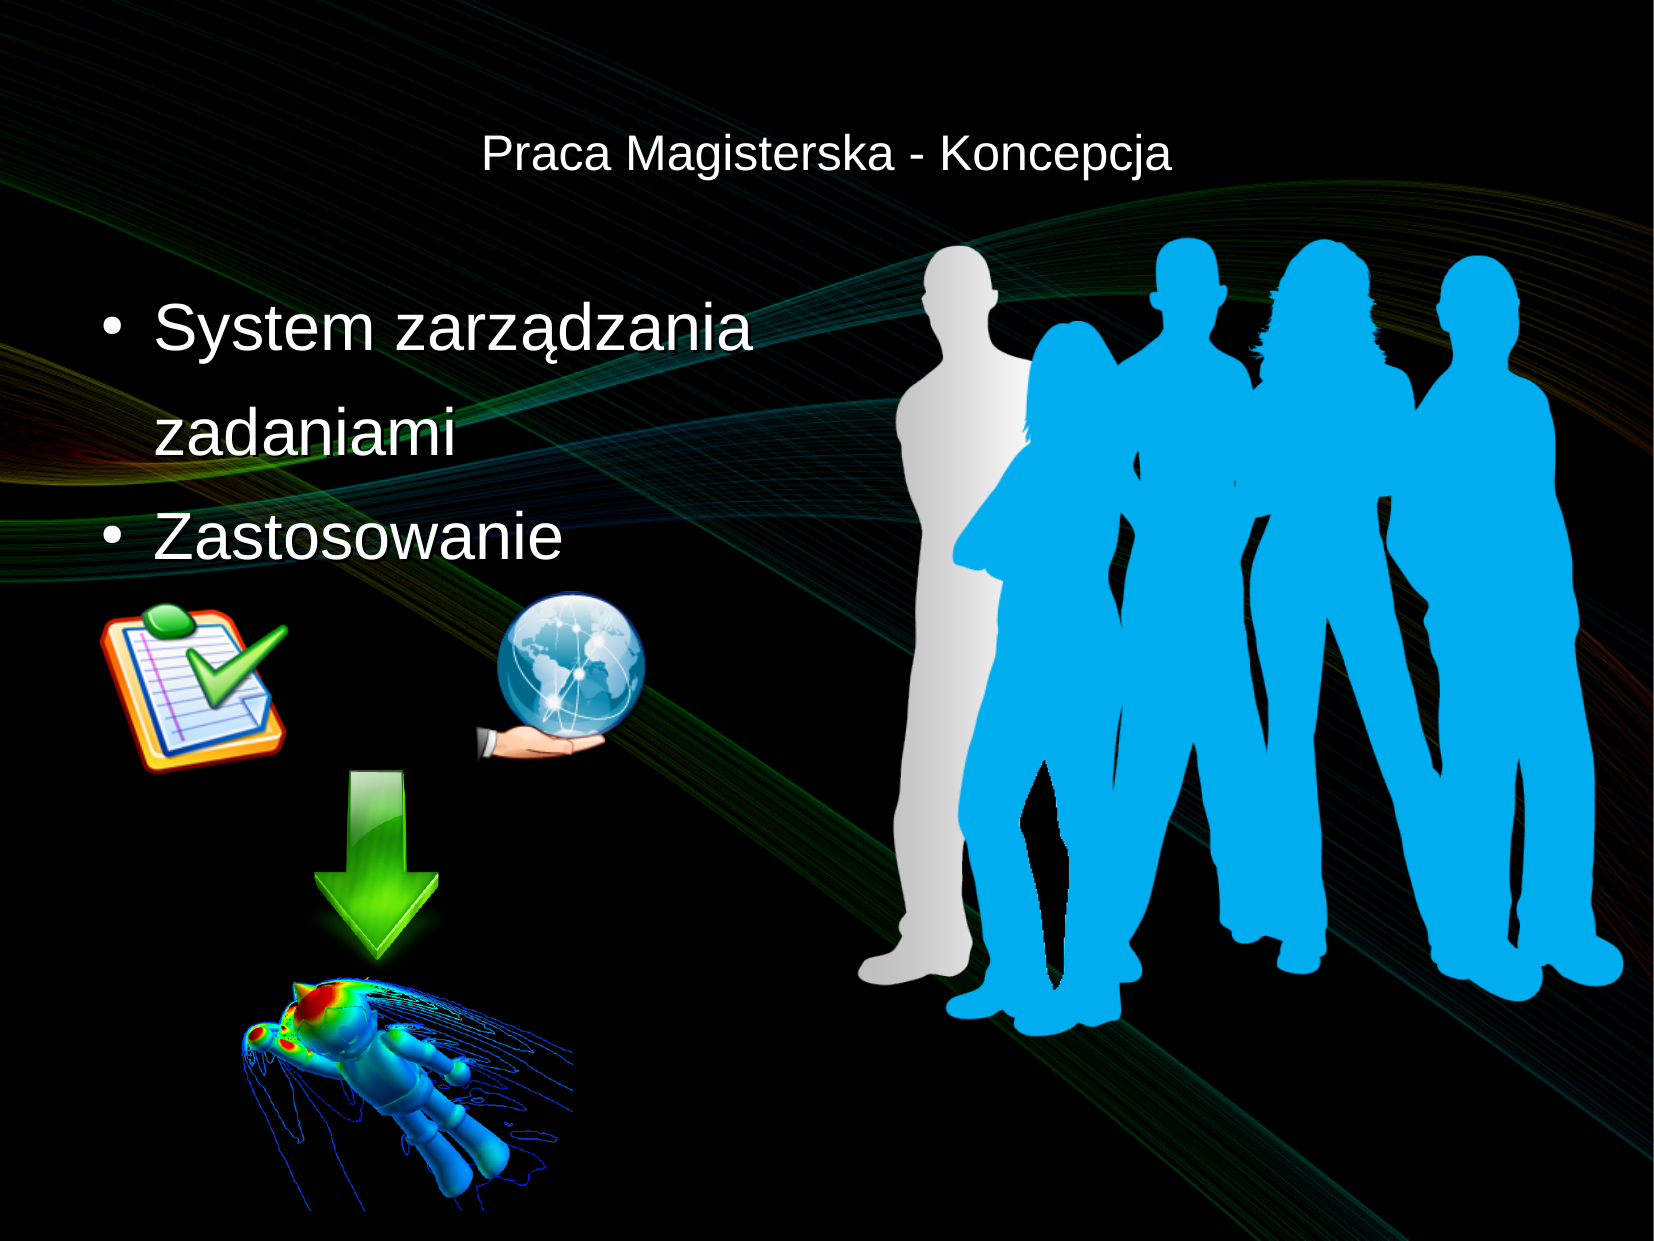

# Praca Magisterska - Koncepcja
System zarządzania
zadaniami
Zastosowanie